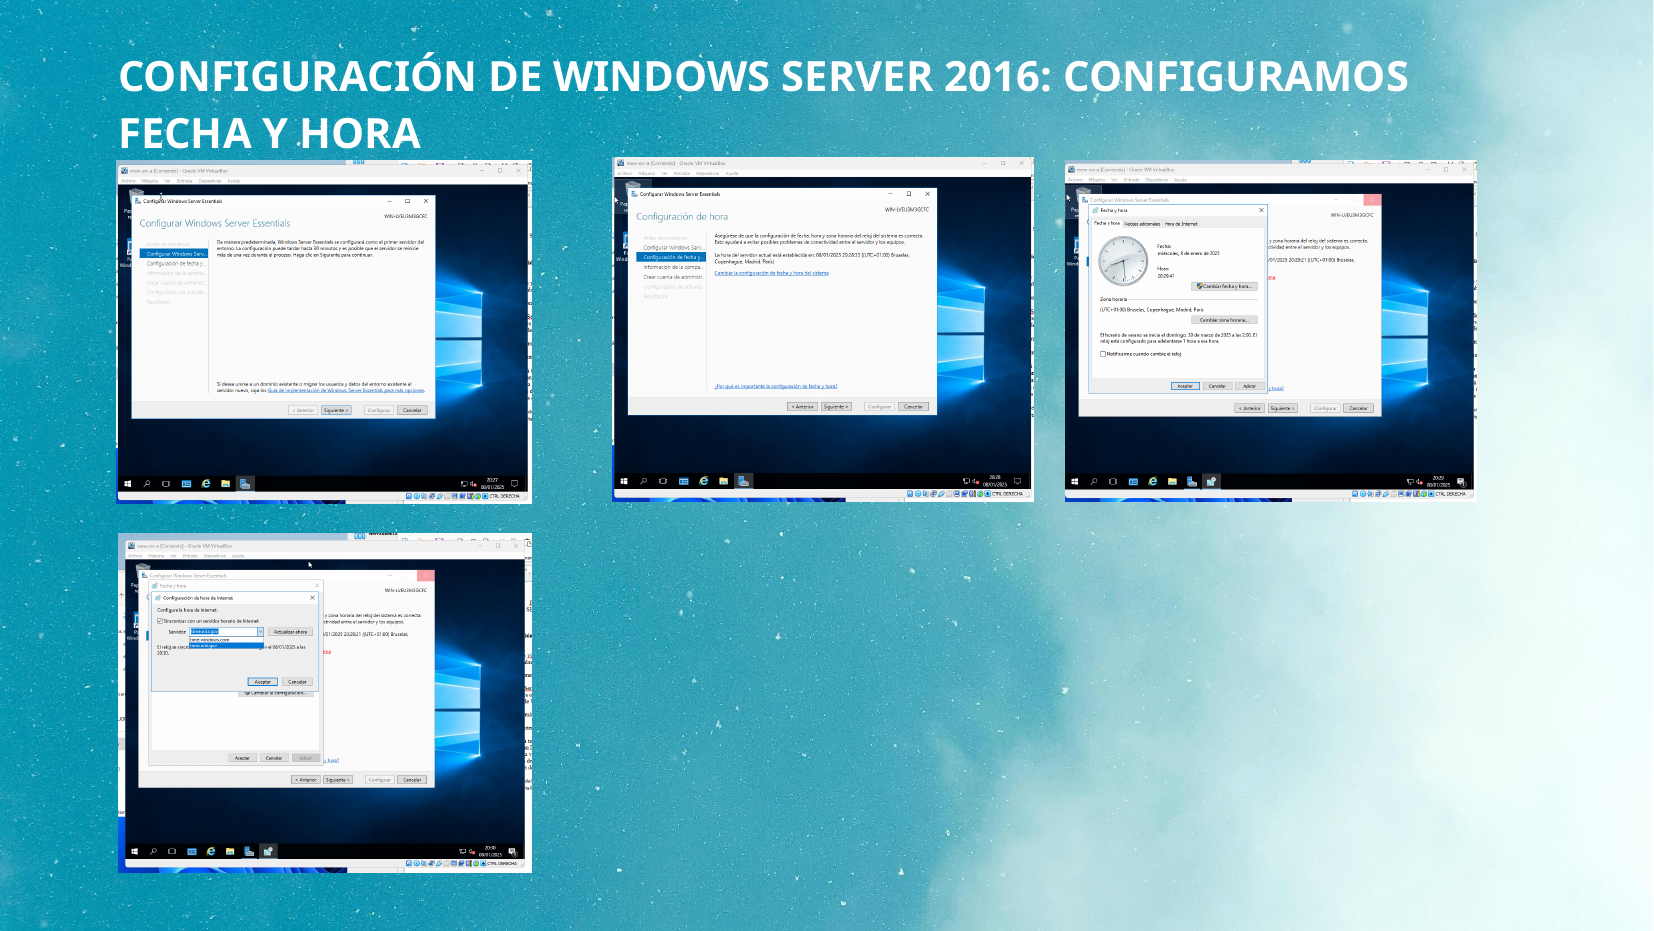

# CONFIGURACIÓN DE WINDOWS SERVER 2016: CONFIGURAMOS FECHA Y HORA